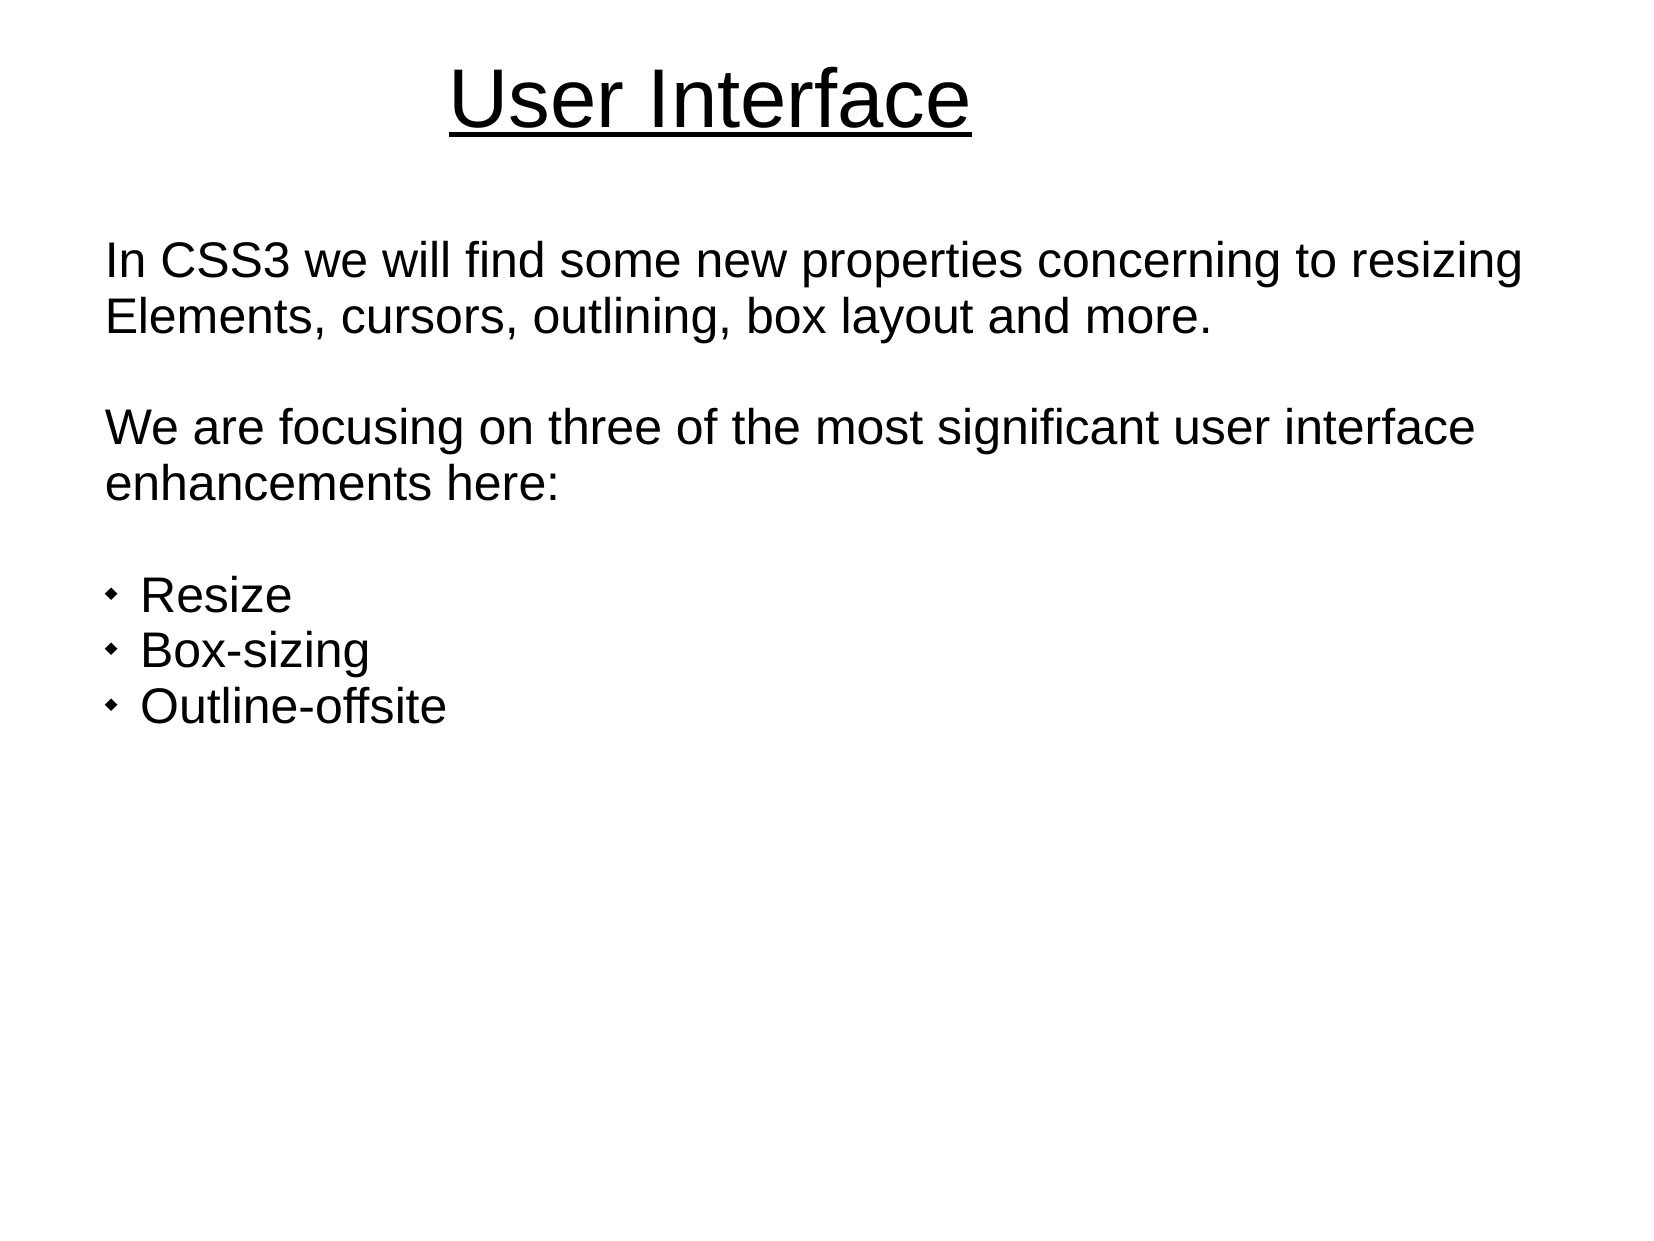

User Interface
In CSS3 we will find some new properties concerning to resizing
Elements, cursors, outlining, box layout and more.
We are focusing on three of the most significant user interface enhancements here:
Resize
Box-sizing
Outline-offsite